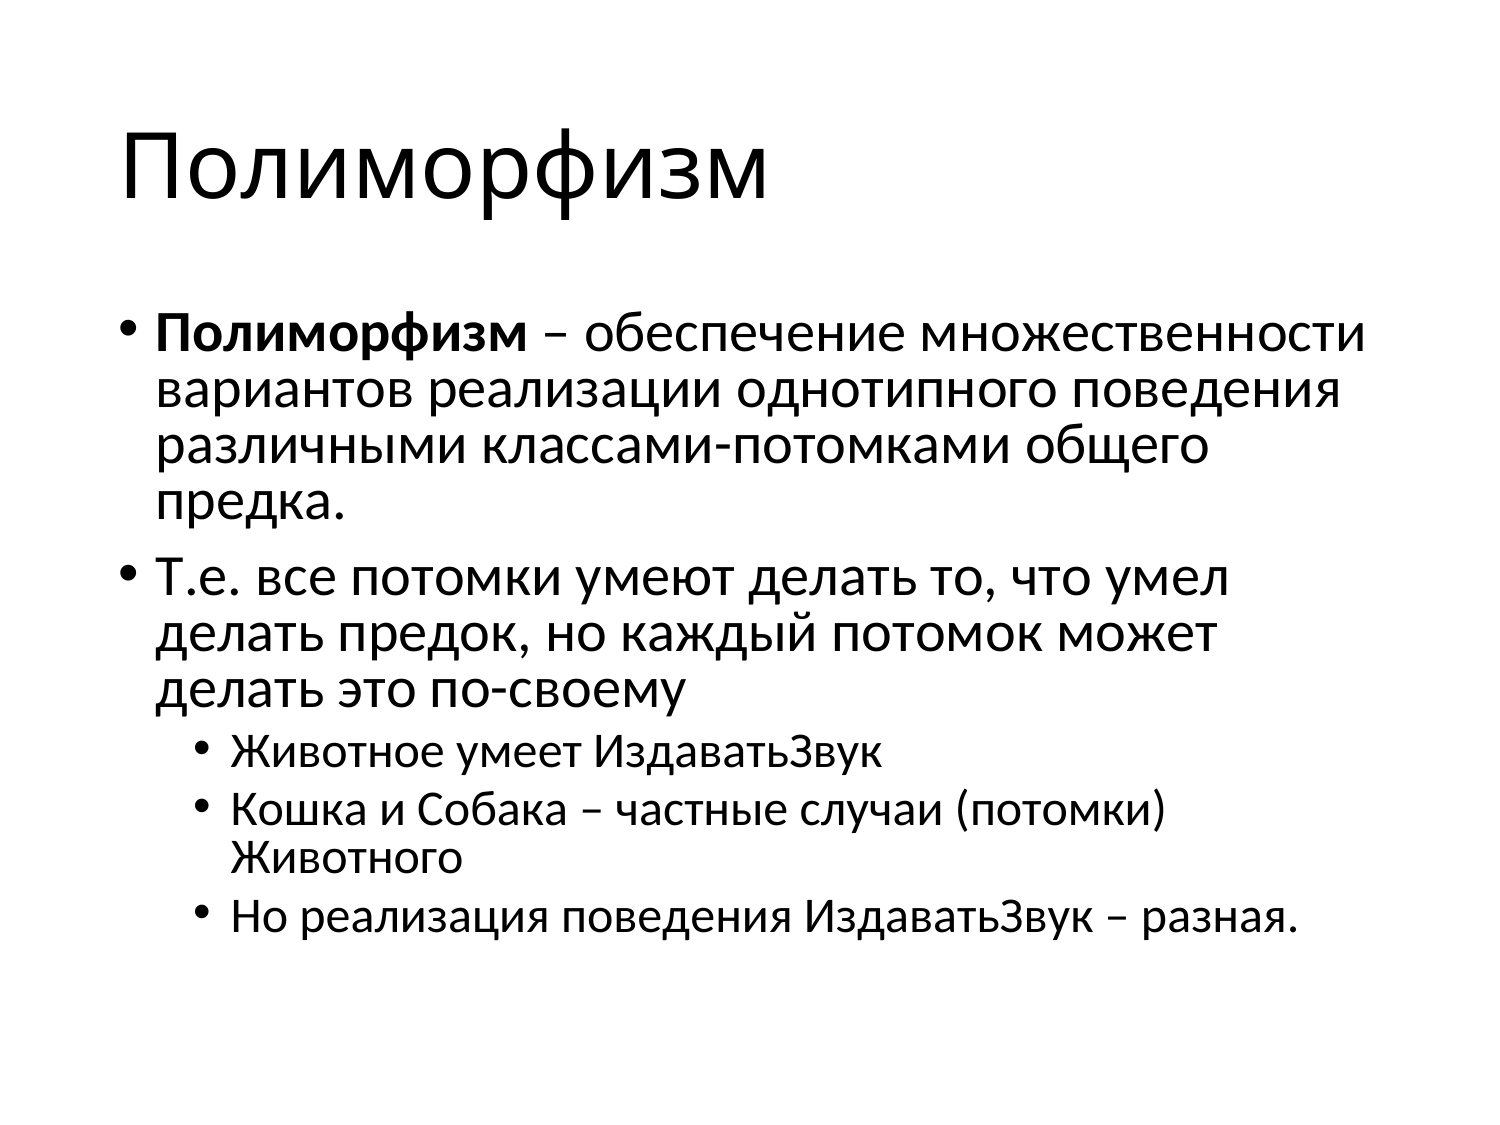

# Полиморфизм
Полиморфизм – обеспечение множественности вариантов реализации однотипного поведения различными классами-потомками общего предка.
Т.е. все потомки умеют делать то, что умел делать предок, но каждый потомок может делать это по-своему
Животное умеет ИздаватьЗвук
Кошка и Собака – частные случаи (потомки) Животного
Но реализация поведения ИздаватьЗвук – разная.